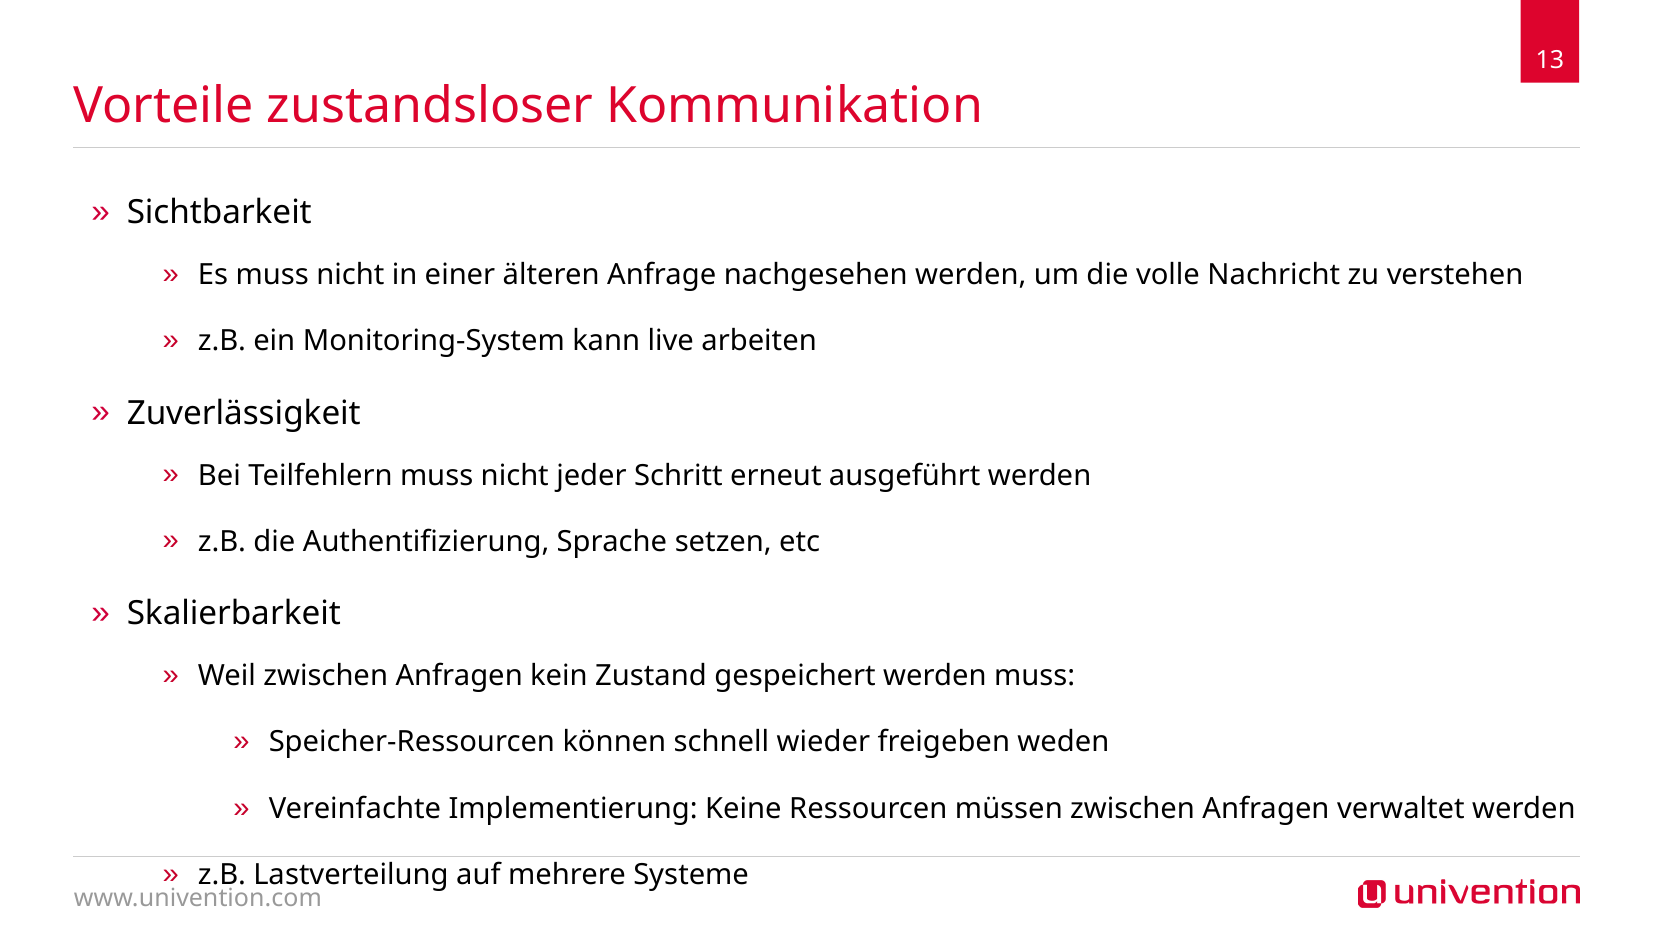

# Vorteile zustandsloser Kommunikation
Sichtbarkeit
Es muss nicht in einer älteren Anfrage nachgesehen werden, um die volle Nachricht zu verstehen
z.B. ein Monitoring-System kann live arbeiten
Zuverlässigkeit
Bei Teilfehlern muss nicht jeder Schritt erneut ausgeführt werden
z.B. die Authentifizierung, Sprache setzen, etc
Skalierbarkeit
Weil zwischen Anfragen kein Zustand gespeichert werden muss:
Speicher-Ressourcen können schnell wieder freigeben weden
Vereinfachte Implementierung: Keine Ressourcen müssen zwischen Anfragen verwaltet werden
z.B. Lastverteilung auf mehrere Systeme